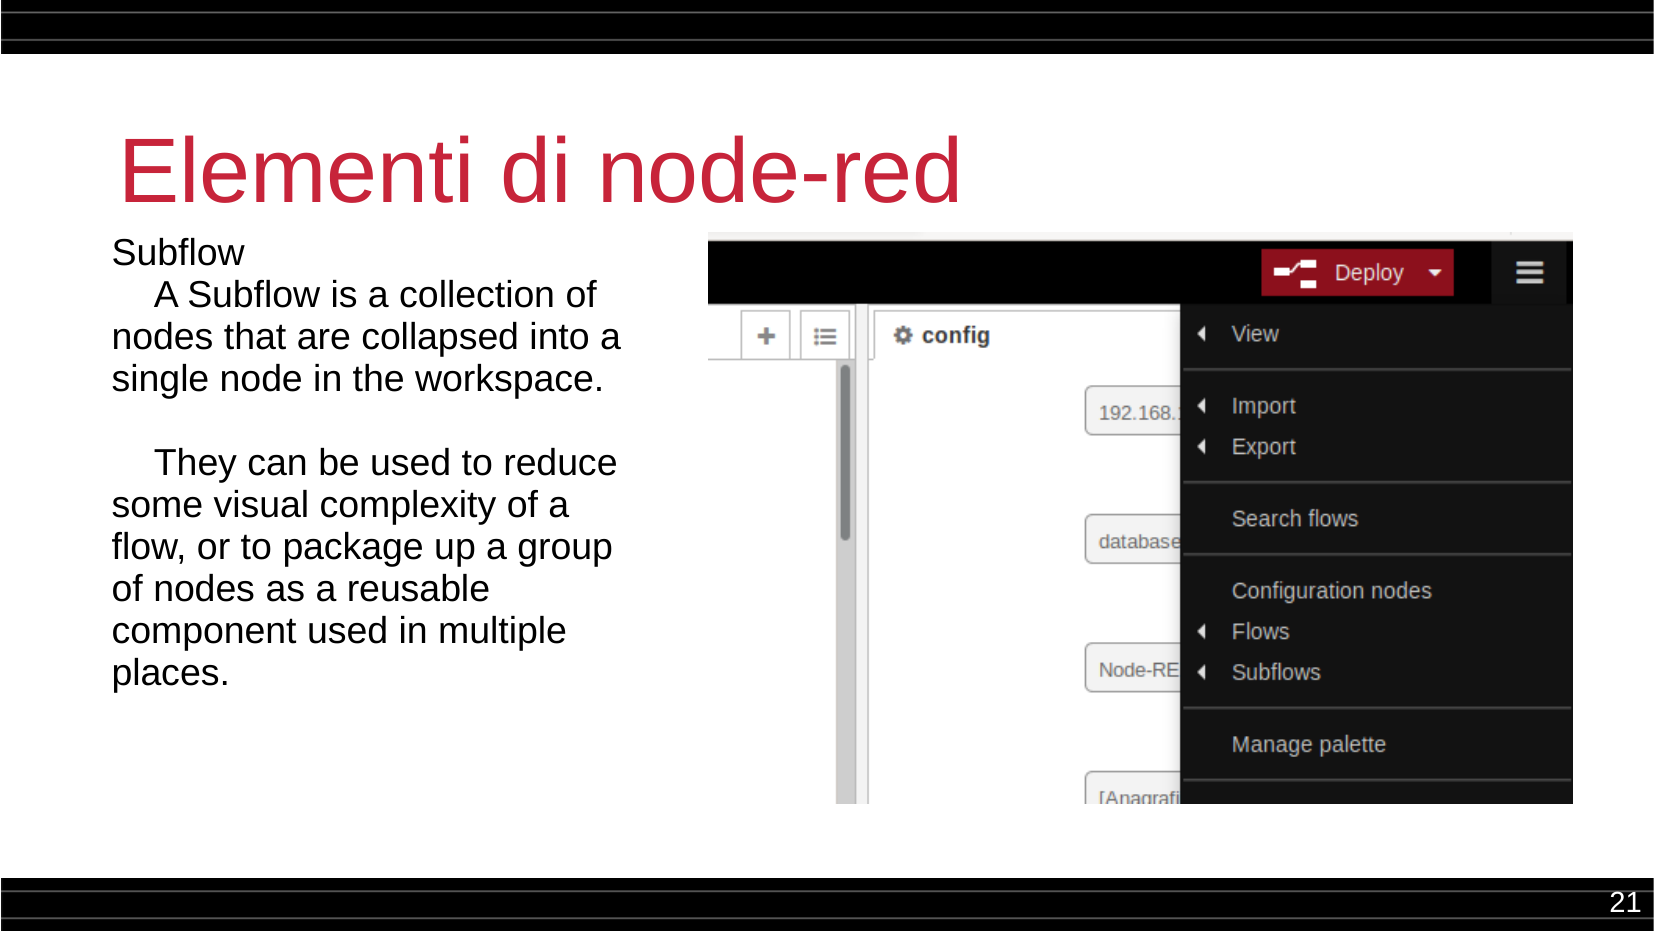

# Elementi di node-red
Subflow
 A Subflow is a collection of nodes that are collapsed into a single node in the workspace.
 They can be used to reduce some visual complexity of a flow, or to package up a group of nodes as a reusable component used in multiple places.